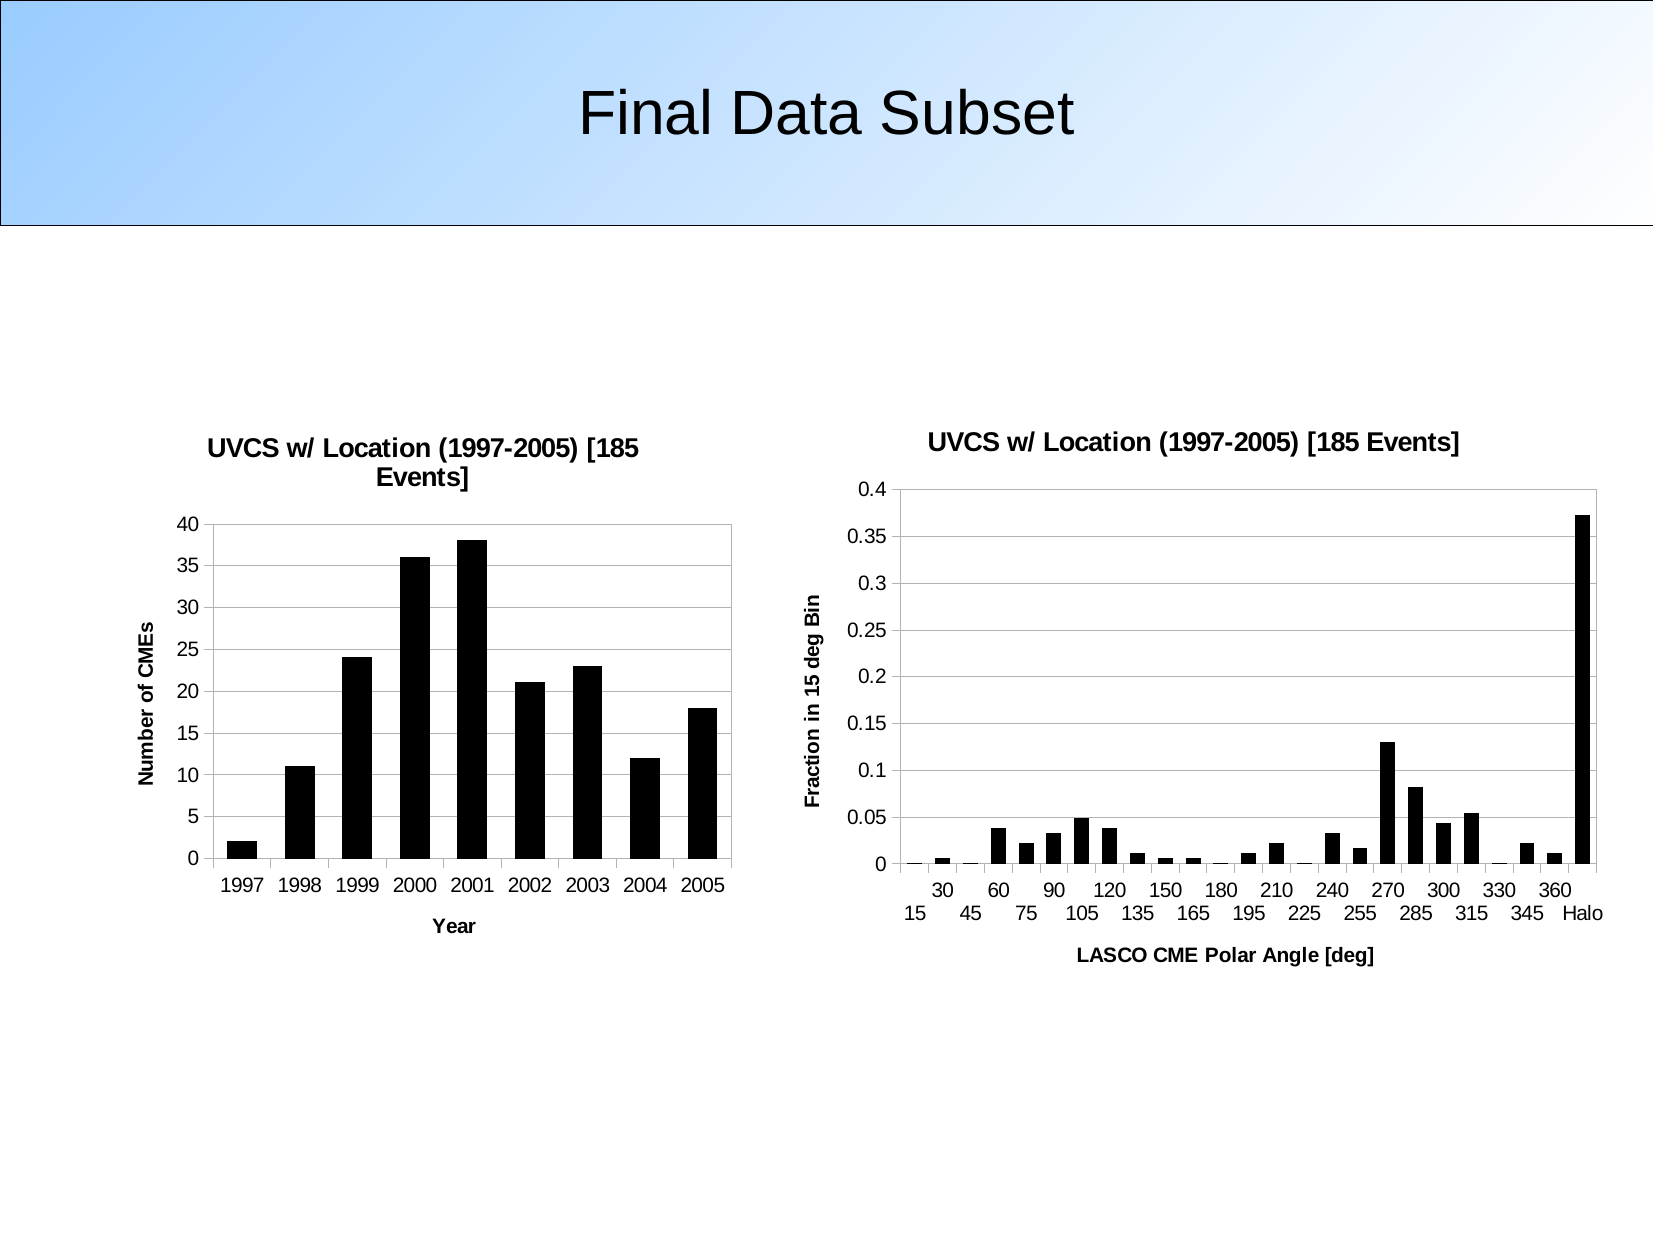

Final Data Subset
### Chart: UVCS w/ Location (1997-2005) [185 Events]
| Category | Column AV |
|---|---|
| 15 | 0.0 |
| 30 | 0.00540540540540541 |
| 45 | 0.0 |
| 60 | 0.0378378378378378 |
| 75 | 0.0216216216216216 |
| 90 | 0.0324324324324324 |
| 105 | 0.0486486486486487 |
| 120 | 0.0378378378378378 |
| 135 | 0.0108108108108108 |
| 150 | 0.00540540540540541 |
| 165 | 0.00540540540540541 |
| 180 | 0.0 |
| 195 | 0.0108108108108108 |
| 210 | 0.0216216216216216 |
| 225 | 0.0 |
| 240 | 0.0324324324324324 |
| 255 | 0.0162162162162162 |
| 270 | 0.12972972972973 |
| 285 | 0.0810810810810811 |
| 300 | 0.0432432432432432 |
| 315 | 0.0540540540540541 |
| 330 | 0.0 |
| 345 | 0.0216216216216216 |
| 360 | 0.0108108108108108 |
| Halo | 0.372972972972973 |
### Chart: UVCS w/ Location (1997-2005) [185 Events]
| Category | Column AV |
|---|---|
| 1997 | 2.0 |
| 1998 | 11.0 |
| 1999 | 24.0 |
| 2000 | 36.0 |
| 2001 | 38.0 |
| 2002 | 21.0 |
| 2003 | 23.0 |
| 2004 | 12.0 |
| 2005 | 18.0 |